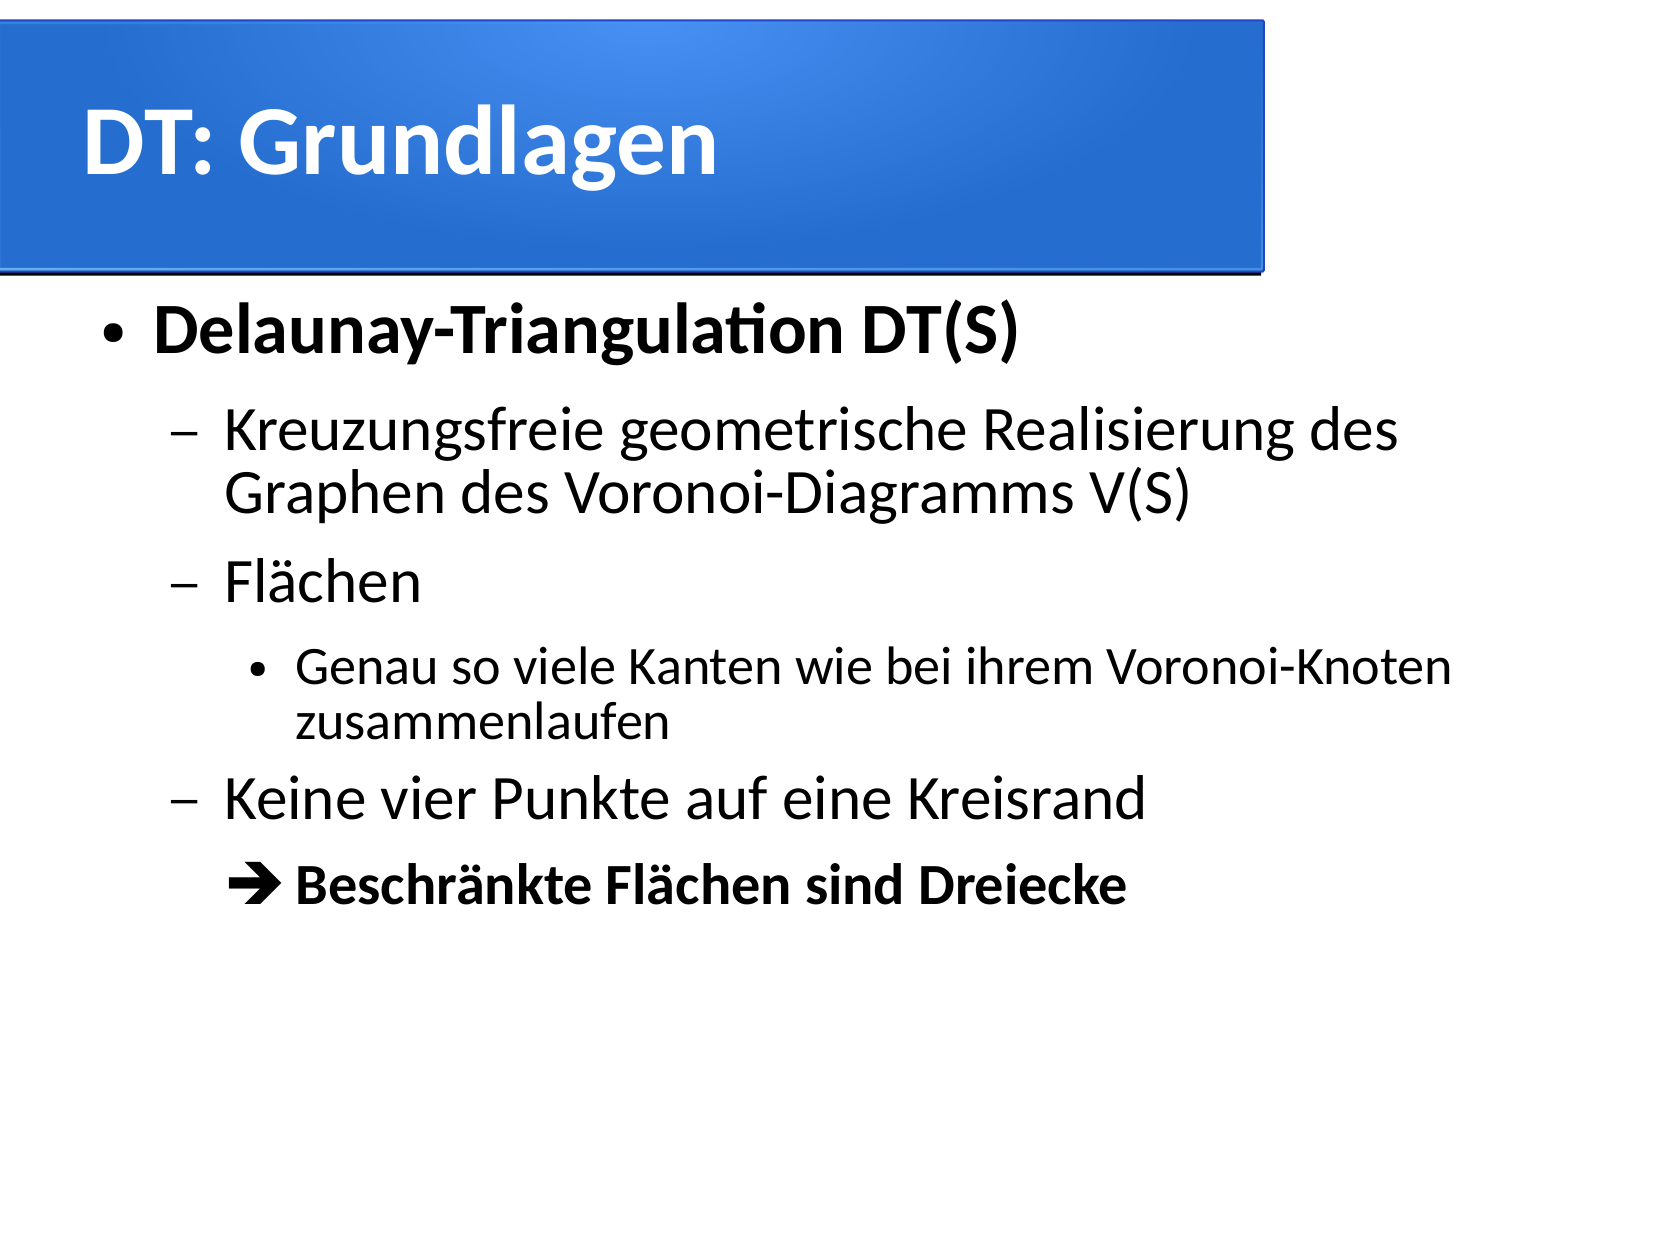

# DT: Grundlagen
Delaunay-Triangulation DT(S)
Kreuzungsfreie geometrische Realisierung des Graphen des Voronoi-Diagramms V(S)
Flächen
Genau so viele Kanten wie bei ihrem Voronoi-Knoten zusammenlaufen
Keine vier Punkte auf eine Kreisrand
 Beschränkte Flächen sind Dreiecke